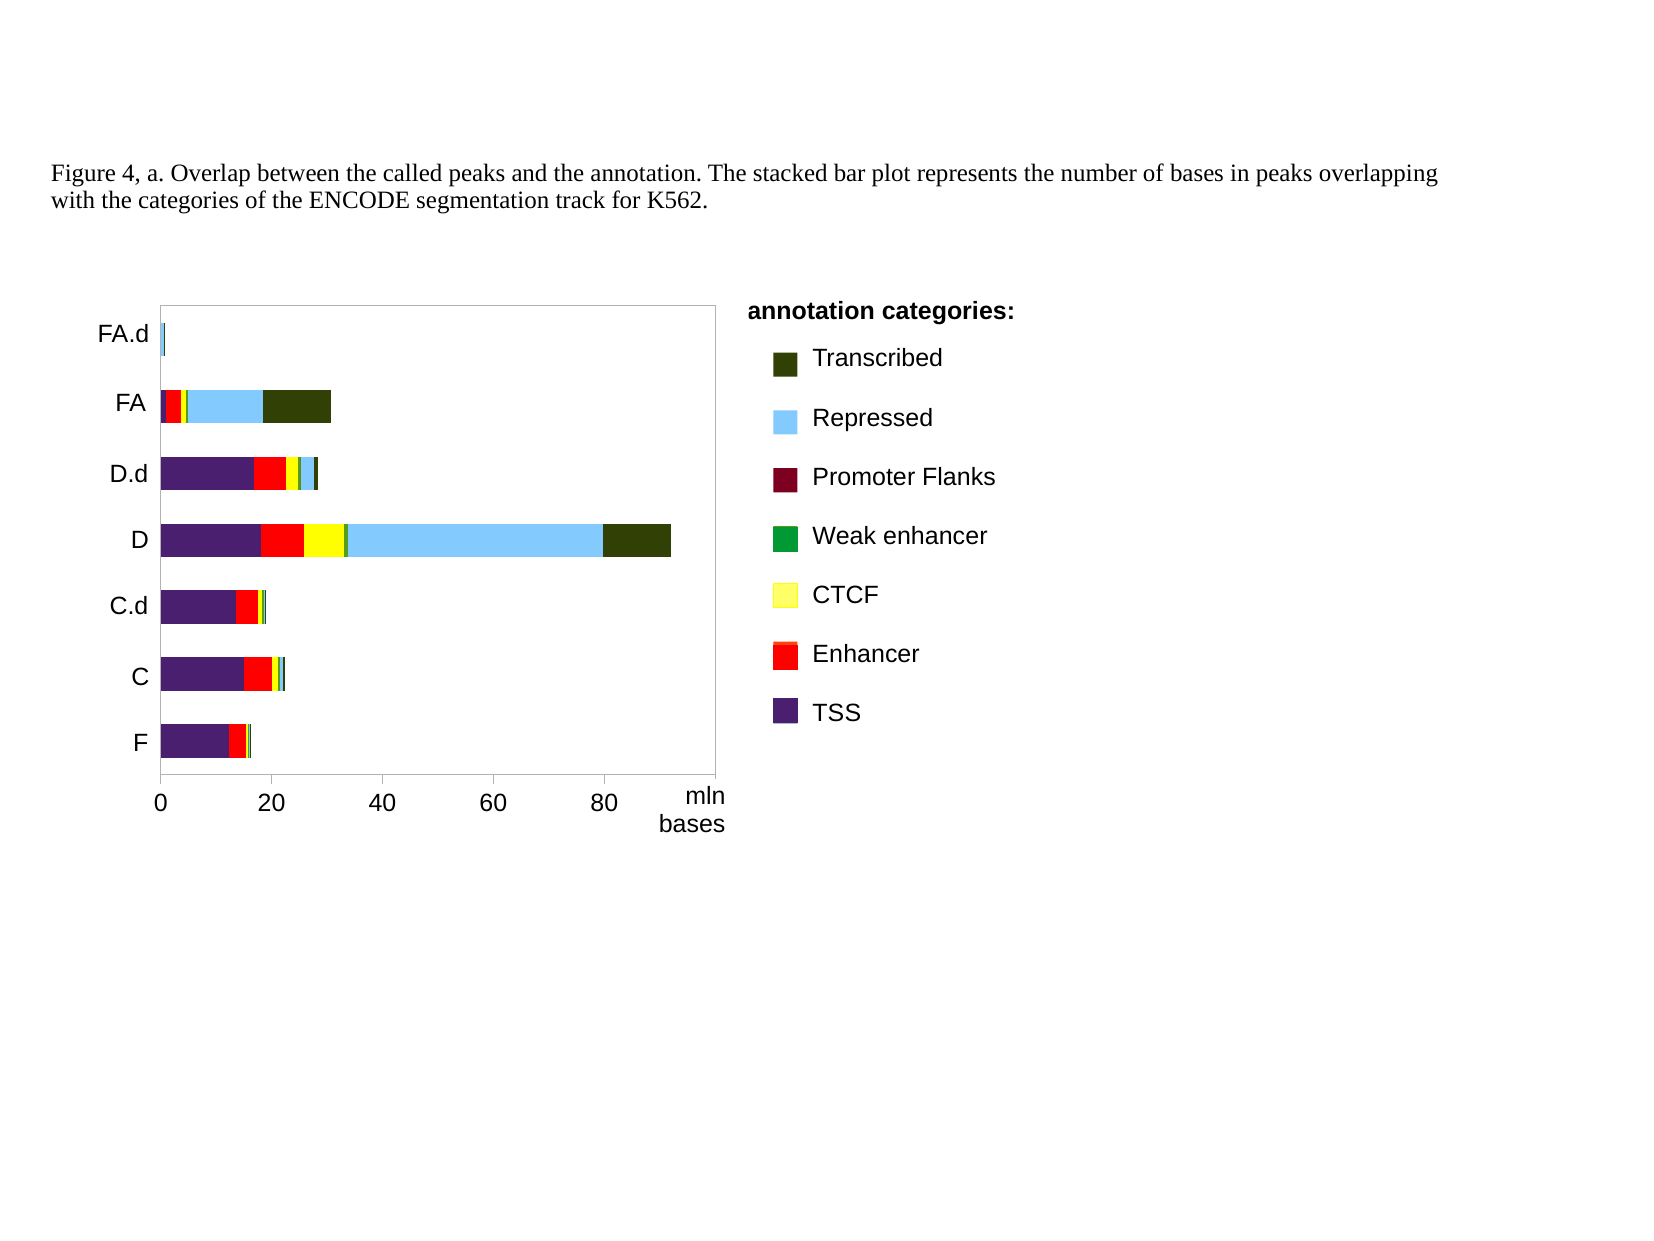

Figure 4, a. Overlap between the called peaks and the annotation. The stacked bar plot represents the number of bases in peaks overlapping
with the categories of the ENCODE segmentation track for K562.
annotation categories:
### Chart
| Category | TSS | Enh | CTCF | WE | PF | R | T |
|---|---|---|---|---|---|---|---|
| F | 12.313643 | 3.06098 | 0.416047 | 0.157732 | 0.005065 | 0.123509 | 0.137422 |
| Fr | 14.958469 | 5.019741 | 1.083002 | 0.456768 | 0.009929 | 0.448272 | 0.356152 |
| Fr.down | 13.589747 | 3.982945 | 0.661864 | 0.31722 | 0.005299 | 0.229781 | 0.221658 |
| D | 18.096798 | 7.744032 | 7.189782 | 0.683602 | 0.020395 | 46.001574 | 12.213055 |
| D.down | 16.865966 | 5.67842 | 2.266664 | 0.394398 | 0.007181 | 2.331553 | 0.826 |
| FA | 1.012118 | 2.674814 | 0.93264 | 0.320292 | 0.006708 | 13.446928 | 12.357917 |
| FA.down | 0.018818 | 0.050267 | 0.043481 | 0.004337 | 0.0 | 0.372771 | 0.195102 |FA.d
Transcribed
FA
Repressed
D.d
Promoter Flanks
Weak enhancer
D
CTCF
C.d
Enhancer
C
TSS
F
mln
bases